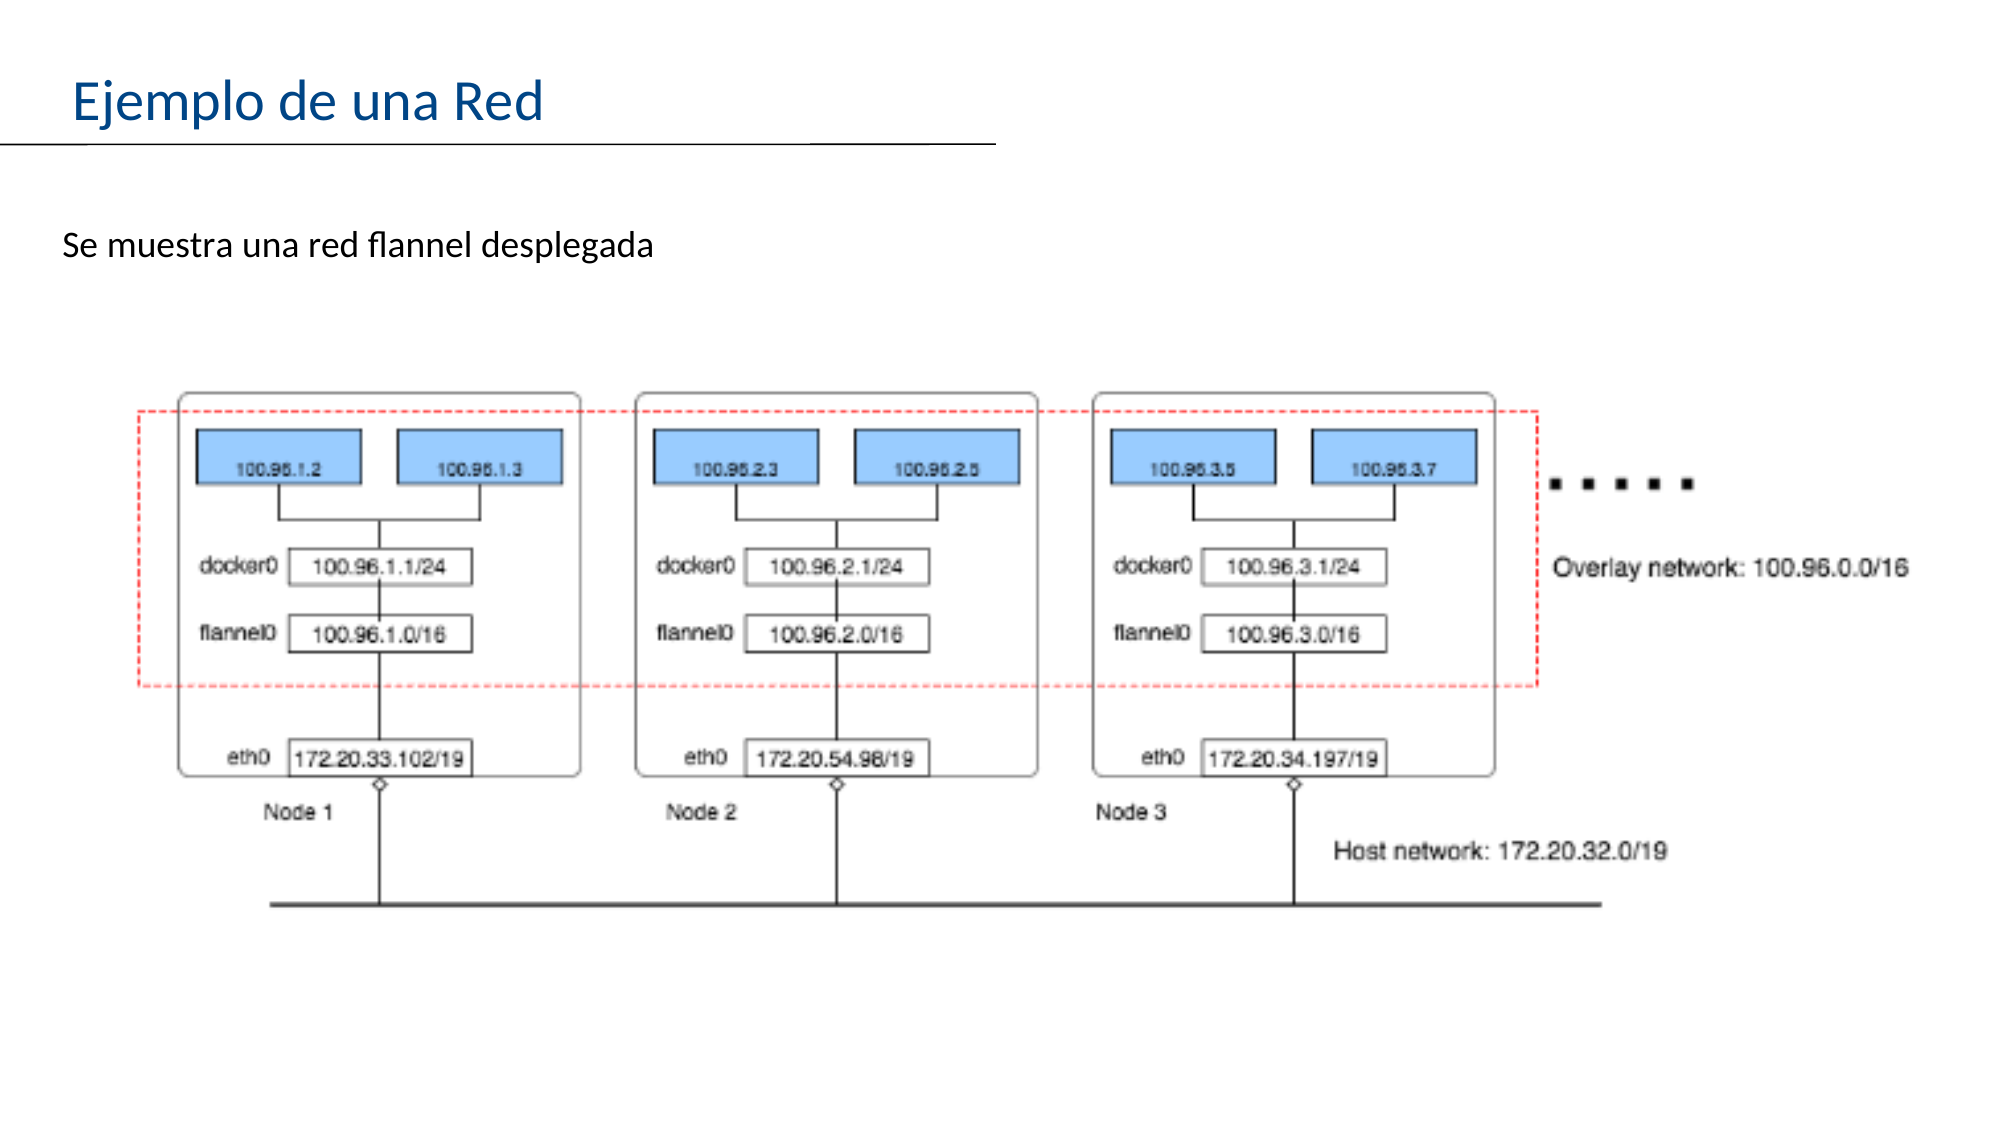

Ejemplo de una Red
Se muestra una red flannel desplegada